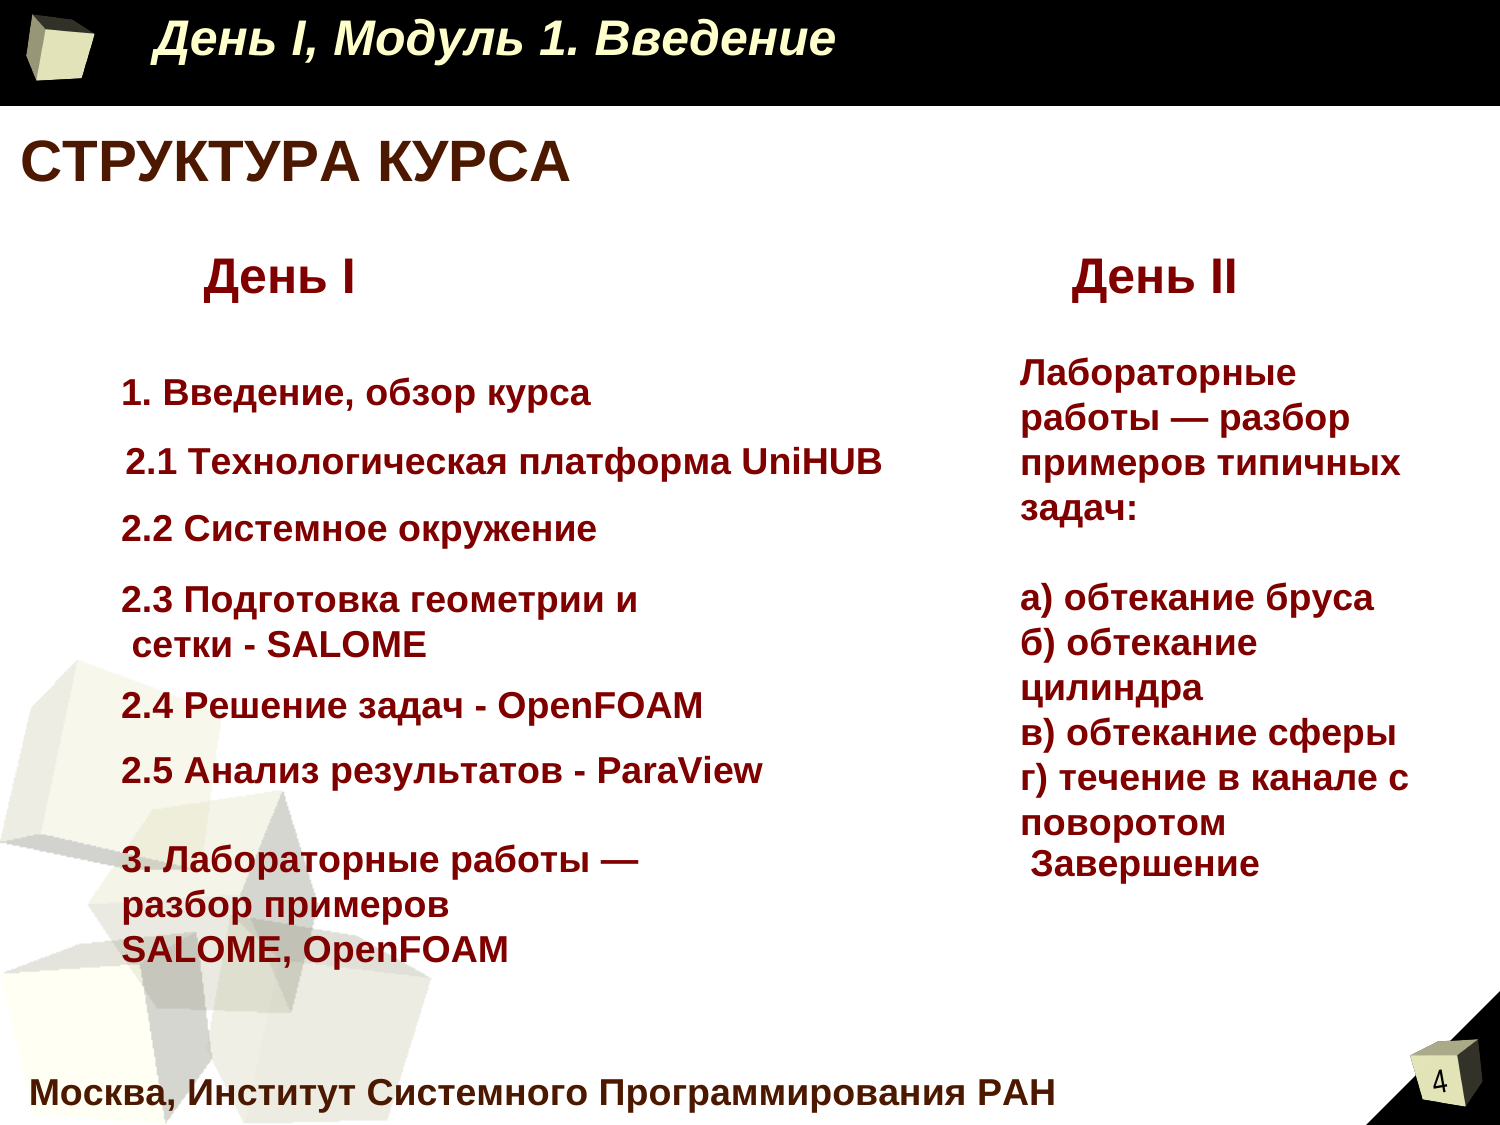

СТРУКТУРА КУРСА
День I
День II
Лабораторные работы — разбор примеров типичных задач:
а) обтекание бруса
б) обтекание цилиндра
в) обтекание сферы
г) течение в канале с поворотом
1. Введение, обзор курса
2.1 Технологическая платформа UniHUB
2.2 Системное окружение
2.3 Подготовка геометрии и
 сетки - SALOME
2.4 Решение задач - OpenFOAM
2.5 Анализ результатов - ParaView
3. Лабораторные работы —
разбор примеров
SALOME, OpenFOAM
Завершение